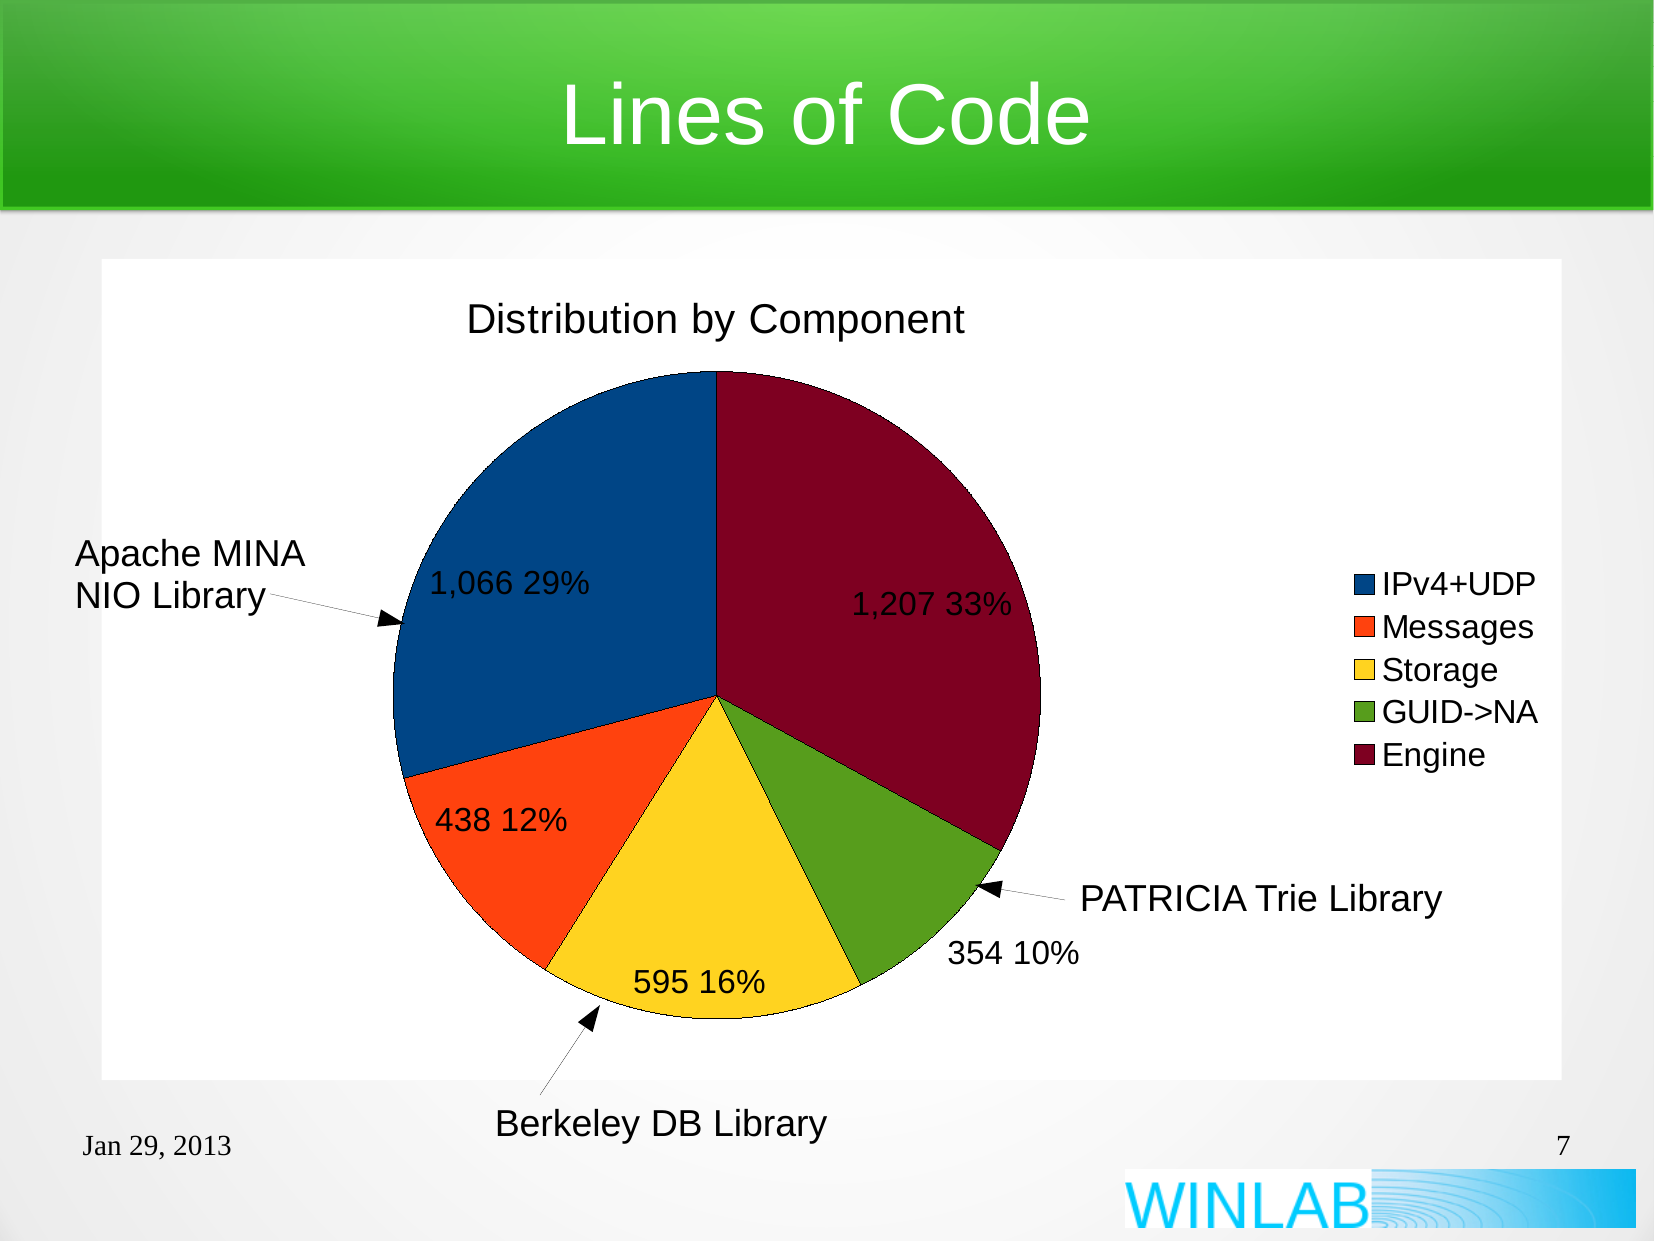

# Lines of Code
### Chart: Distribution by Component
| Category | Column B |
|---|---|
| IPv4+UDP | 1066.0 |
| Messages | 438.0 |
| Storage | 595.0 |
| GUID->NA | 354.0 |
| Engine | 1207.0 |Apache MINA NIO Library
PATRICIA Trie Library
Berkeley DB Library
Jan 29, 2013
7